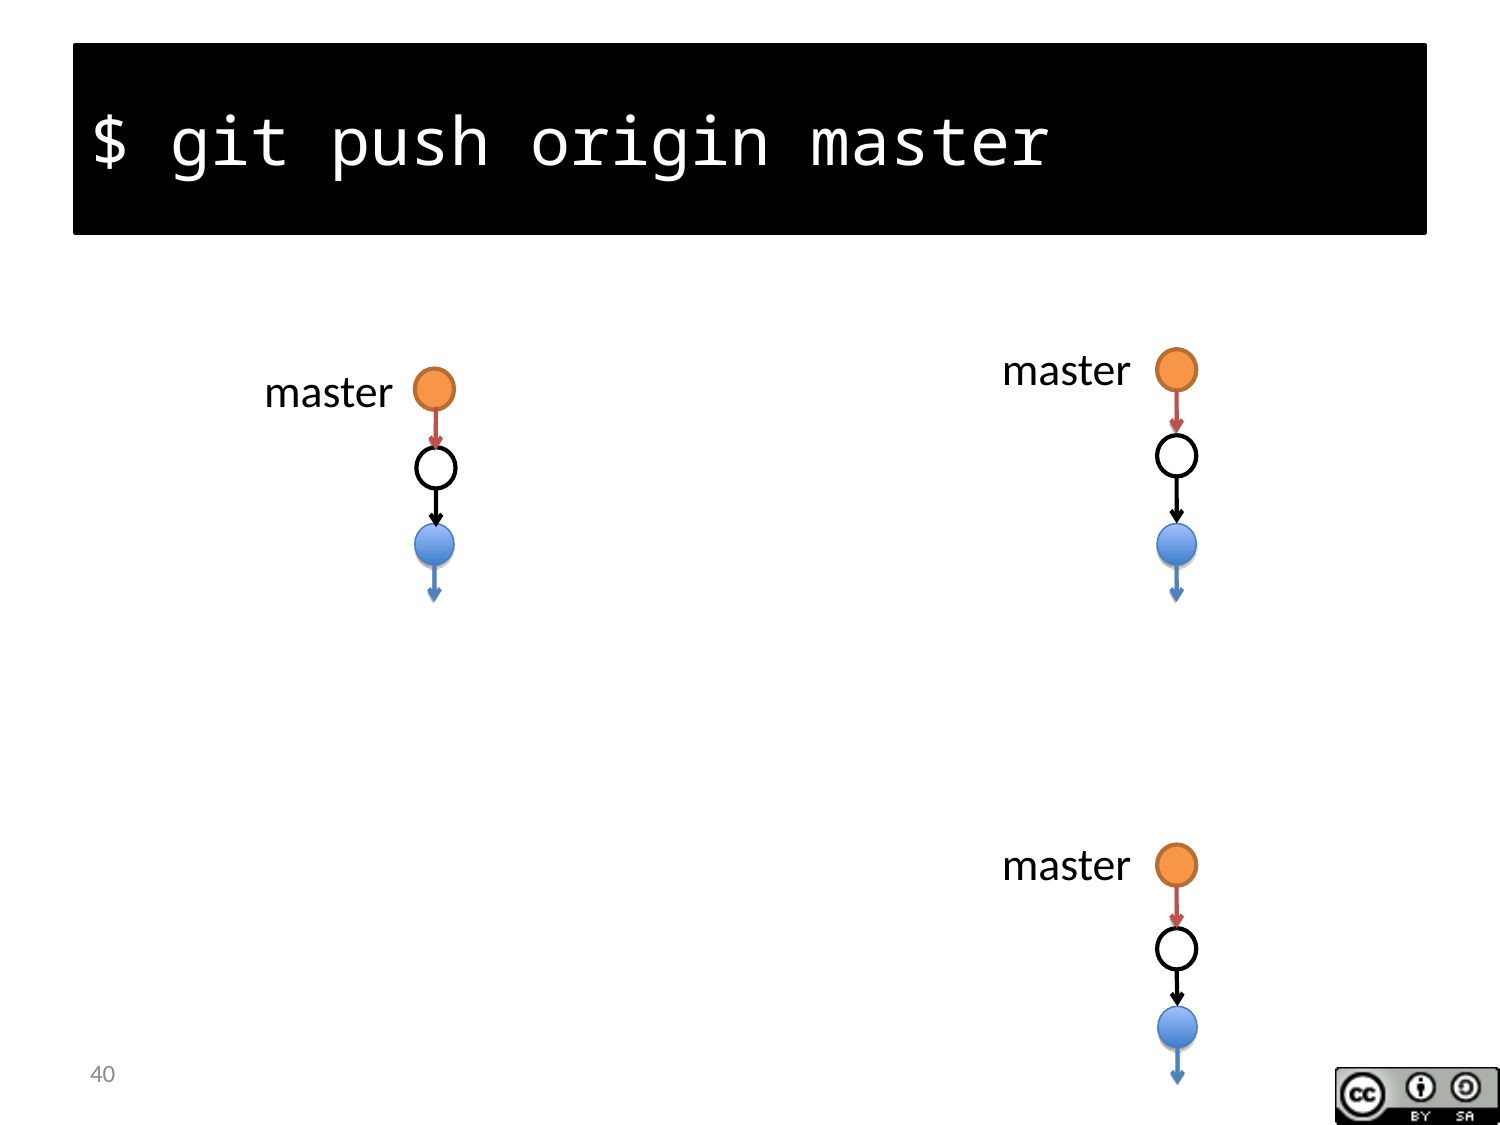

# $ git push origin master
master
master
master